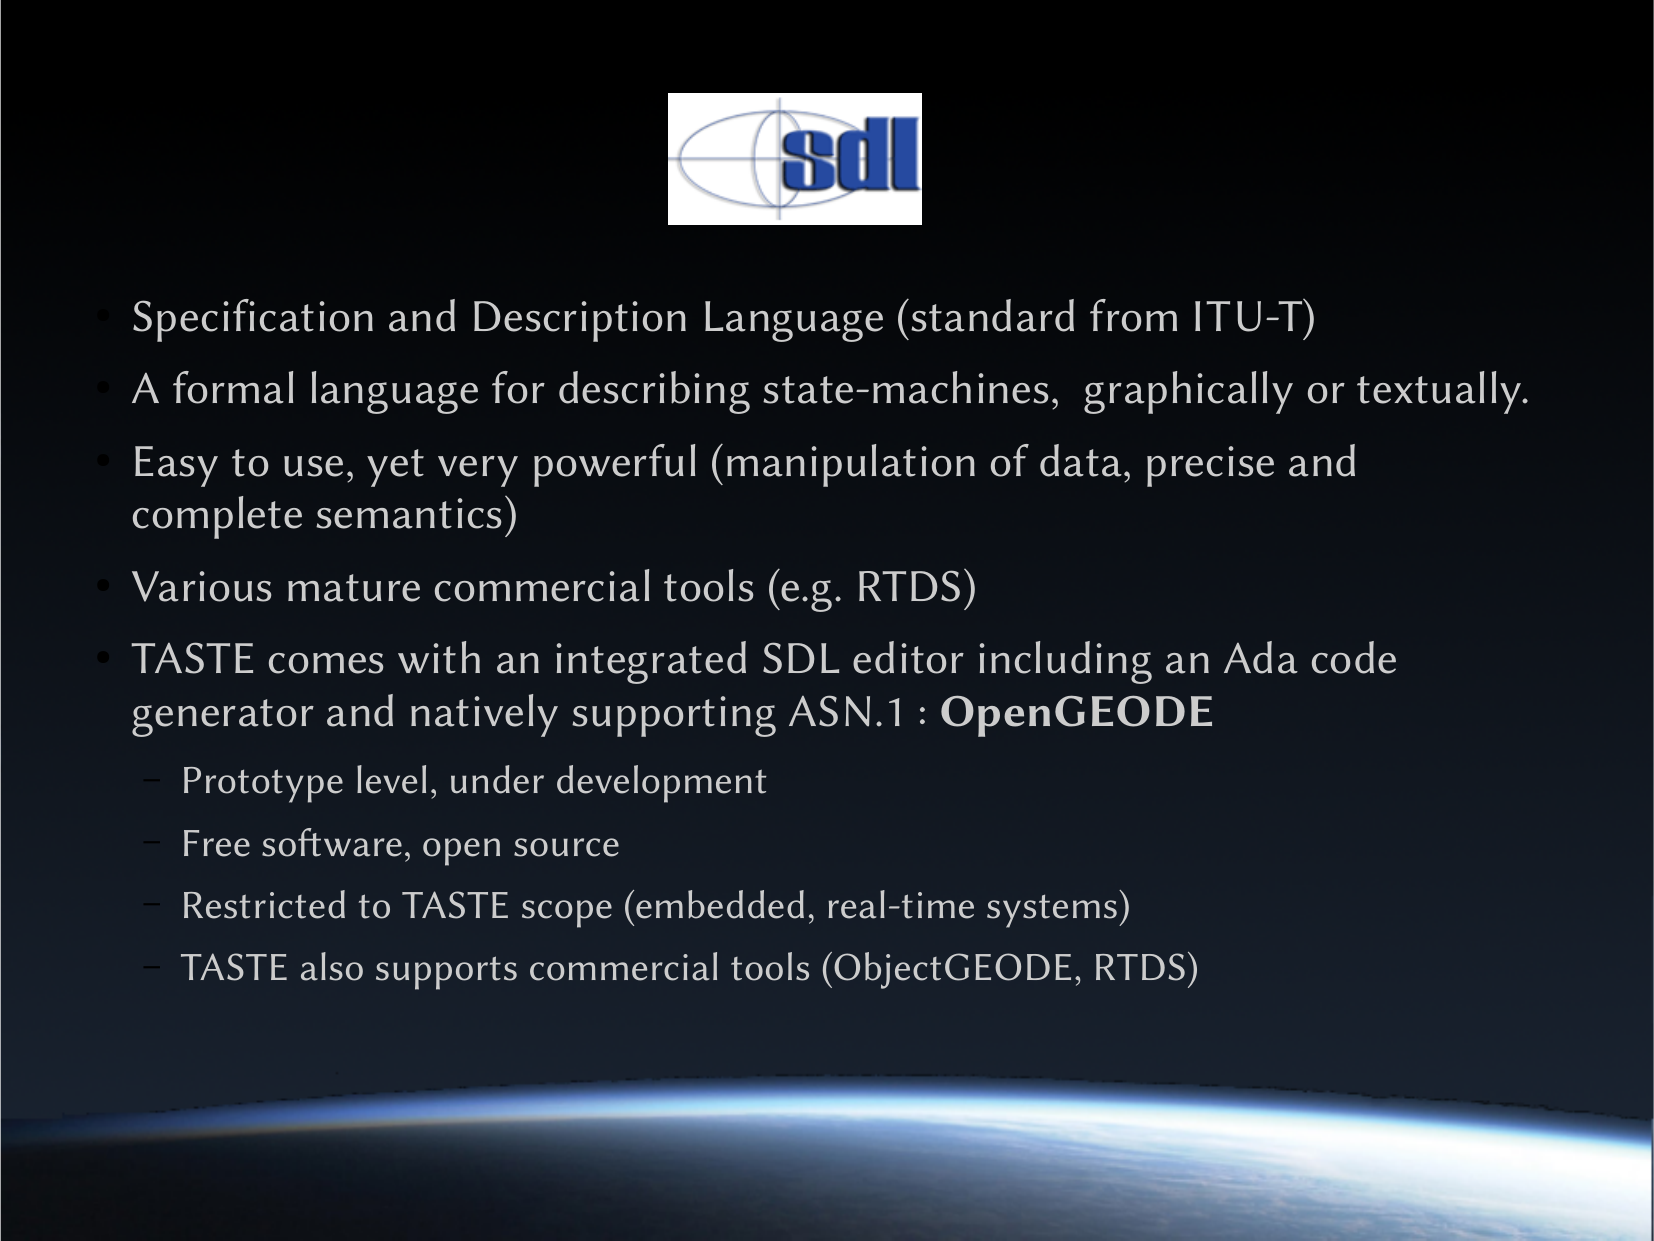

# Specification and Description Language (standard from ITU-T)
A formal language for describing state-machines, graphically or textually.
Easy to use, yet very powerful (manipulation of data, precise and complete semantics)
Various mature commercial tools (e.g. RTDS)
TASTE comes with an integrated SDL editor including an Ada code generator and natively supporting ASN.1 : OpenGEODE
Prototype level, under development
Free software, open source
Restricted to TASTE scope (embedded, real-time systems)
TASTE also supports commercial tools (ObjectGEODE, RTDS)